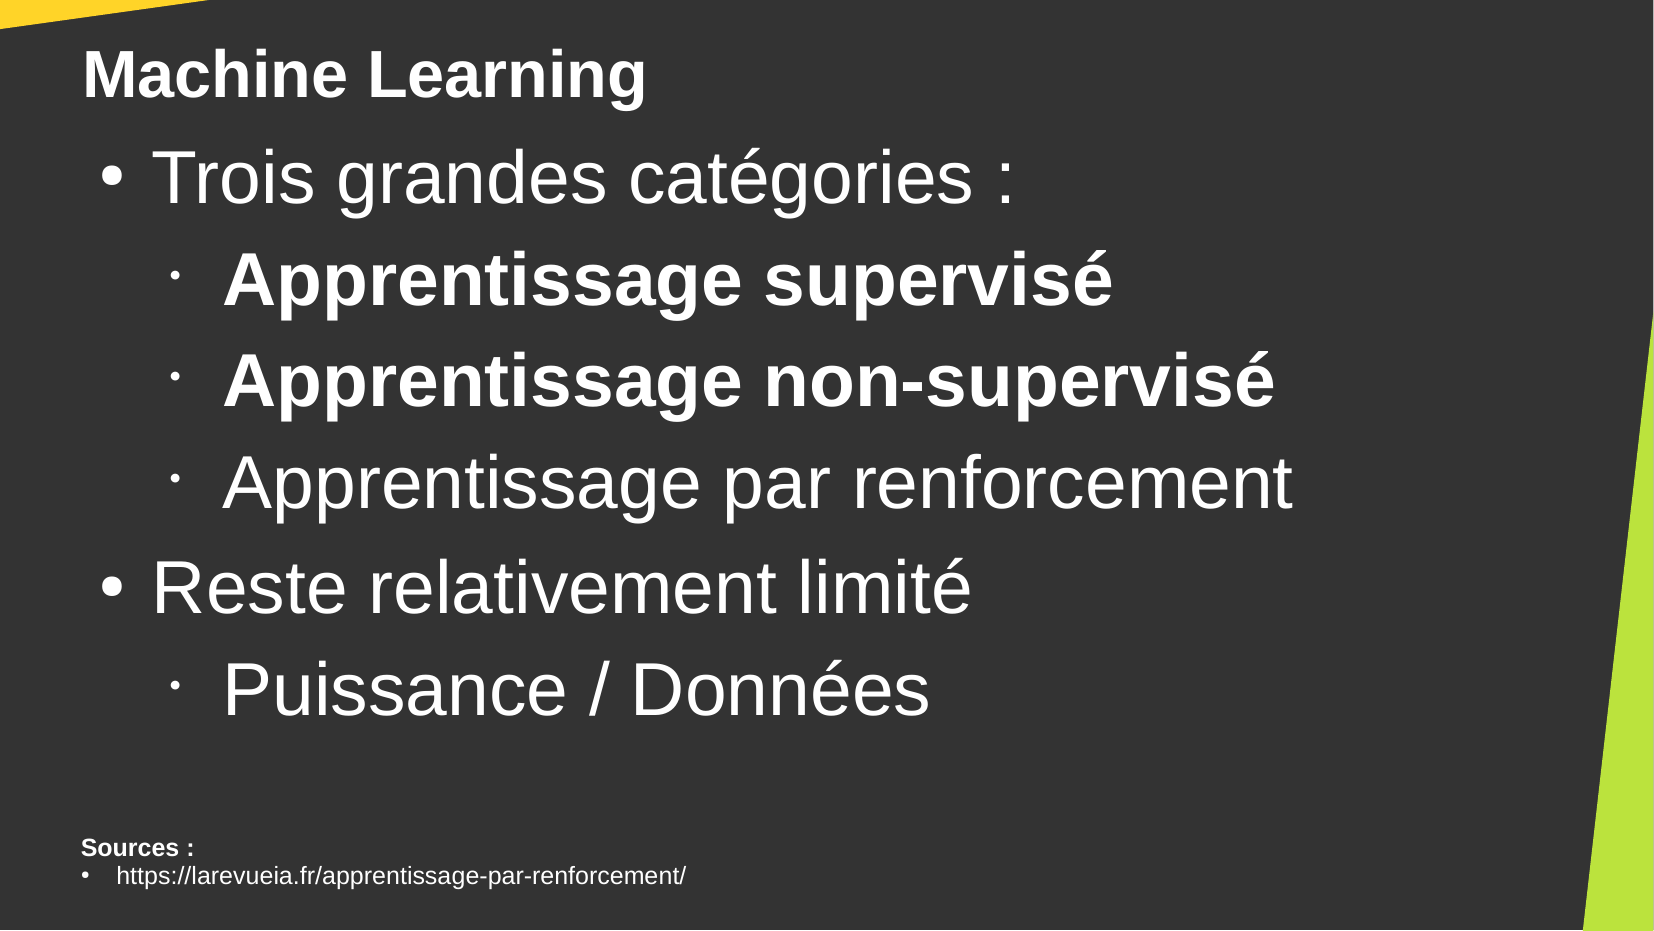

# Machine Learning
Trois grandes catégories :
Apprentissage supervisé
Apprentissage non-supervisé
Apprentissage par renforcement
Reste relativement limité
Puissance / Données
Sources :
https://larevueia.fr/apprentissage-par-renforcement/